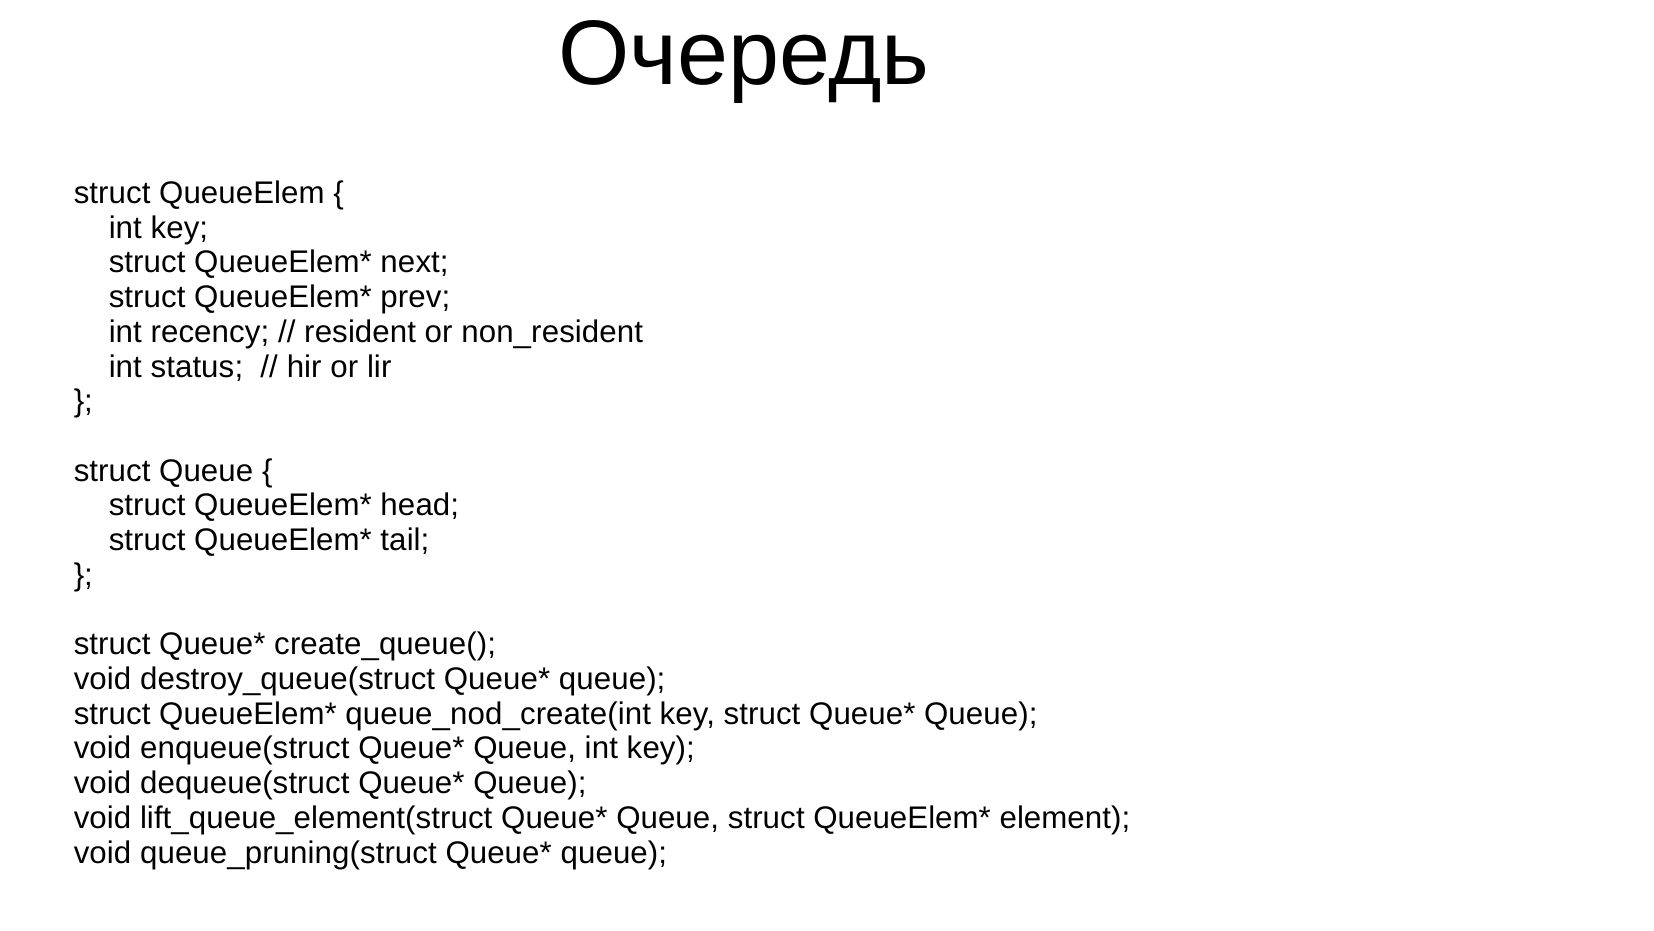

# Очередь
struct QueueElem {
 int key;
 struct QueueElem* next;
 struct QueueElem* prev;
 int recency; // resident or non_resident
 int status; // hir or lir
};
struct Queue {
 struct QueueElem* head;
 struct QueueElem* tail;
};
struct Queue* create_queue();
void destroy_queue(struct Queue* queue);
struct QueueElem* queue_nod_create(int key, struct Queue* Queue);
void enqueue(struct Queue* Queue, int key);
void dequeue(struct Queue* Queue);
void lift_queue_element(struct Queue* Queue, struct QueueElem* element);
void queue_pruning(struct Queue* queue);